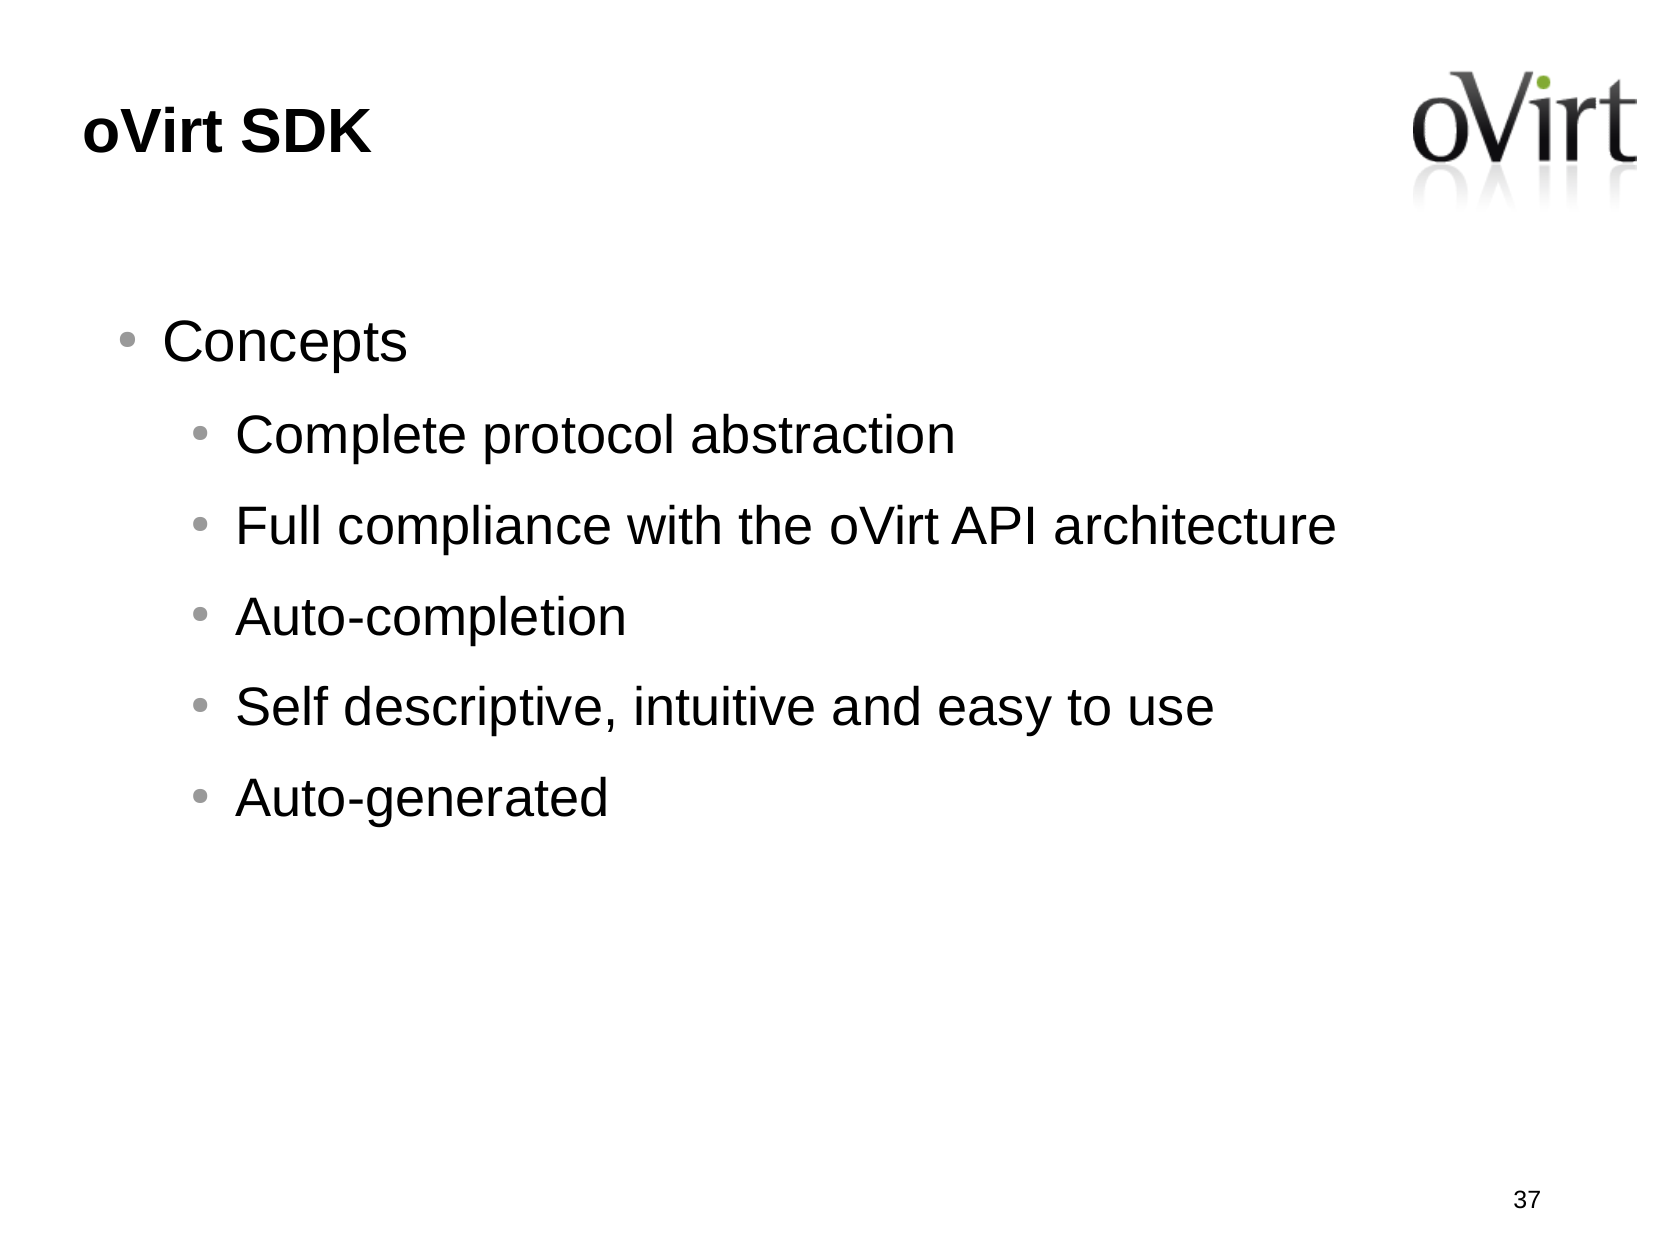

# oVirt SDK
Concepts
Complete protocol abstraction
Full compliance with the oVirt API architecture
Auto-completion
Self descriptive, intuitive and easy to use
Auto-generated